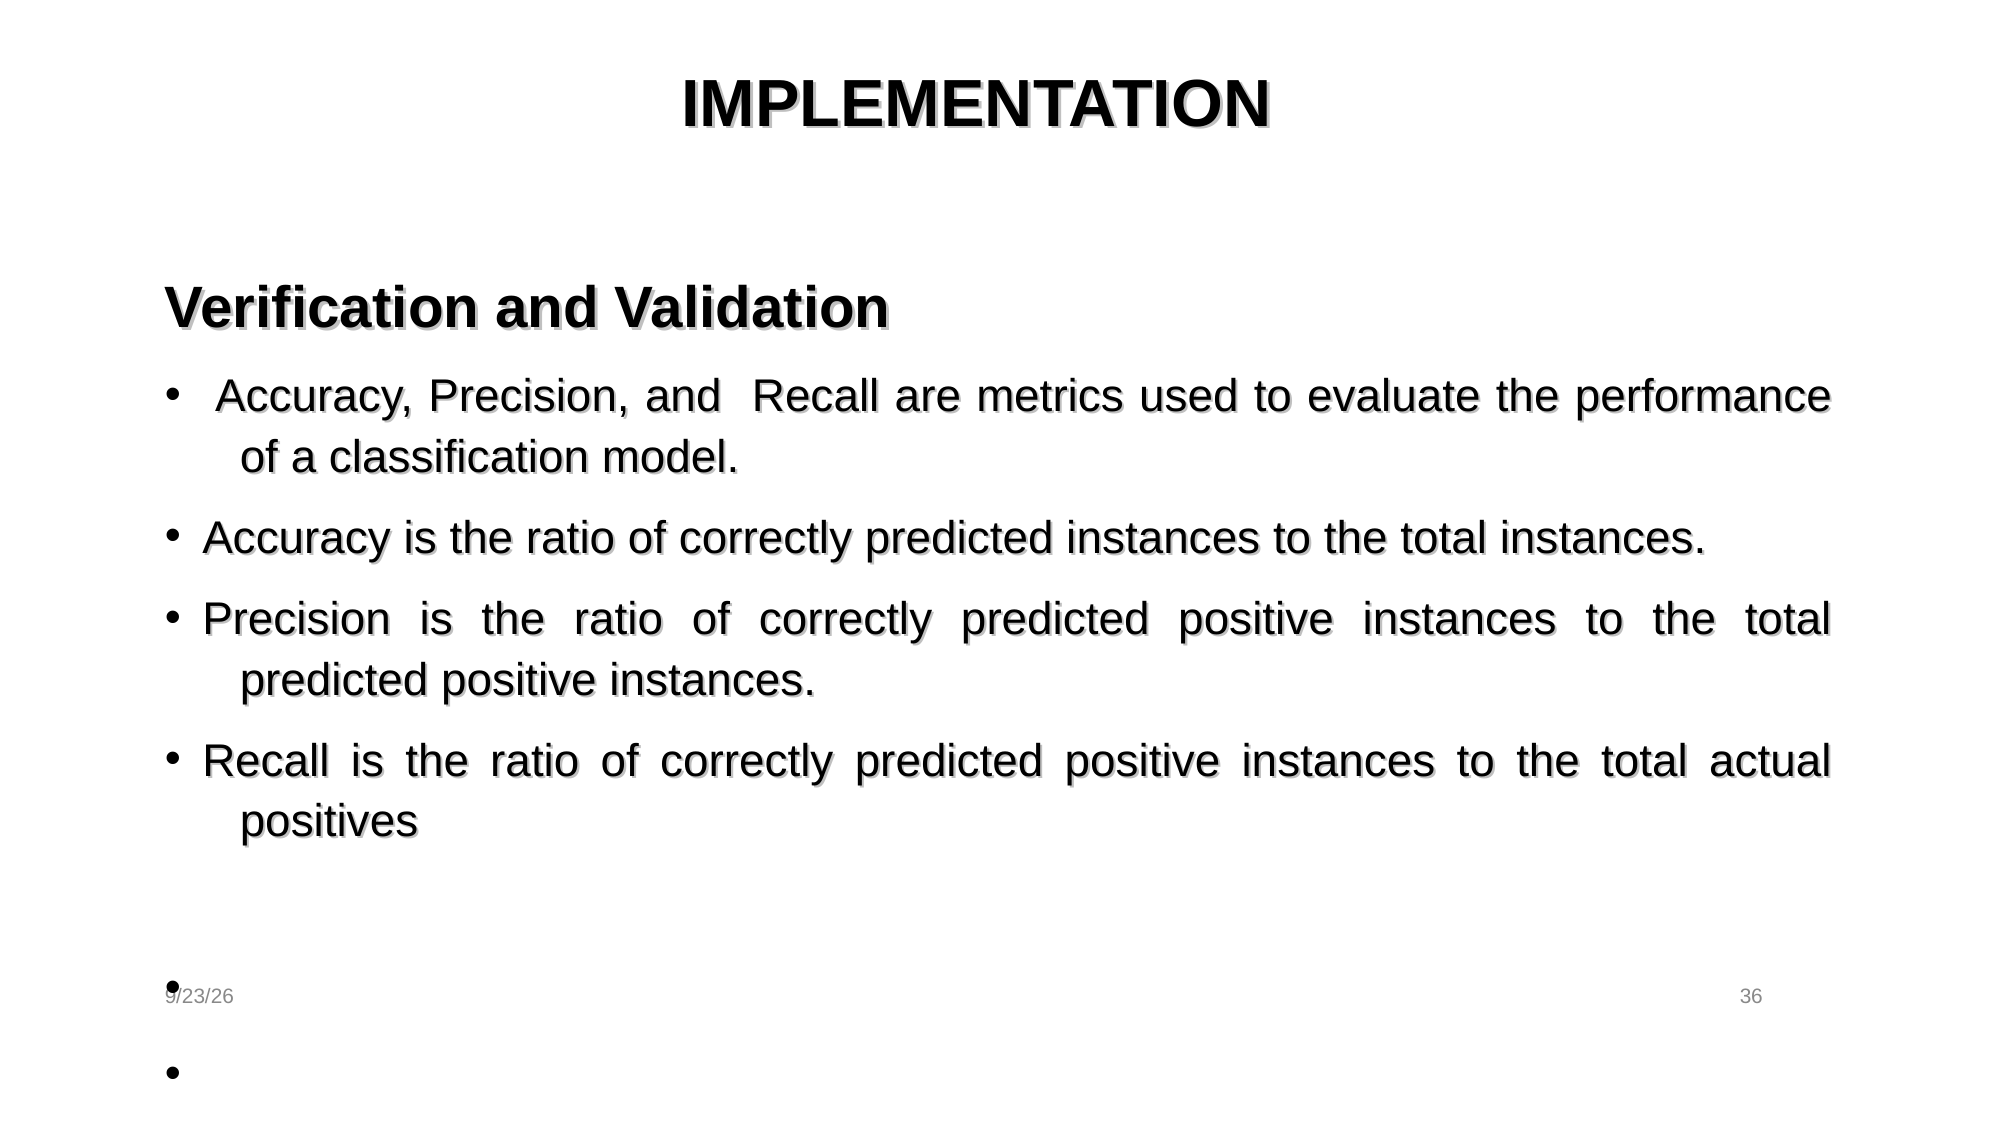

# Implementation
Verification and Validation
 Accuracy, Precision, and Recall are metrics used to evaluate the performance of a classification model.
Accuracy is the ratio of correctly predicted instances to the total instances.
Precision is the ratio of correctly predicted positive instances to the total predicted positive instances.
Recall is the ratio of correctly predicted positive instances to the total actual positives